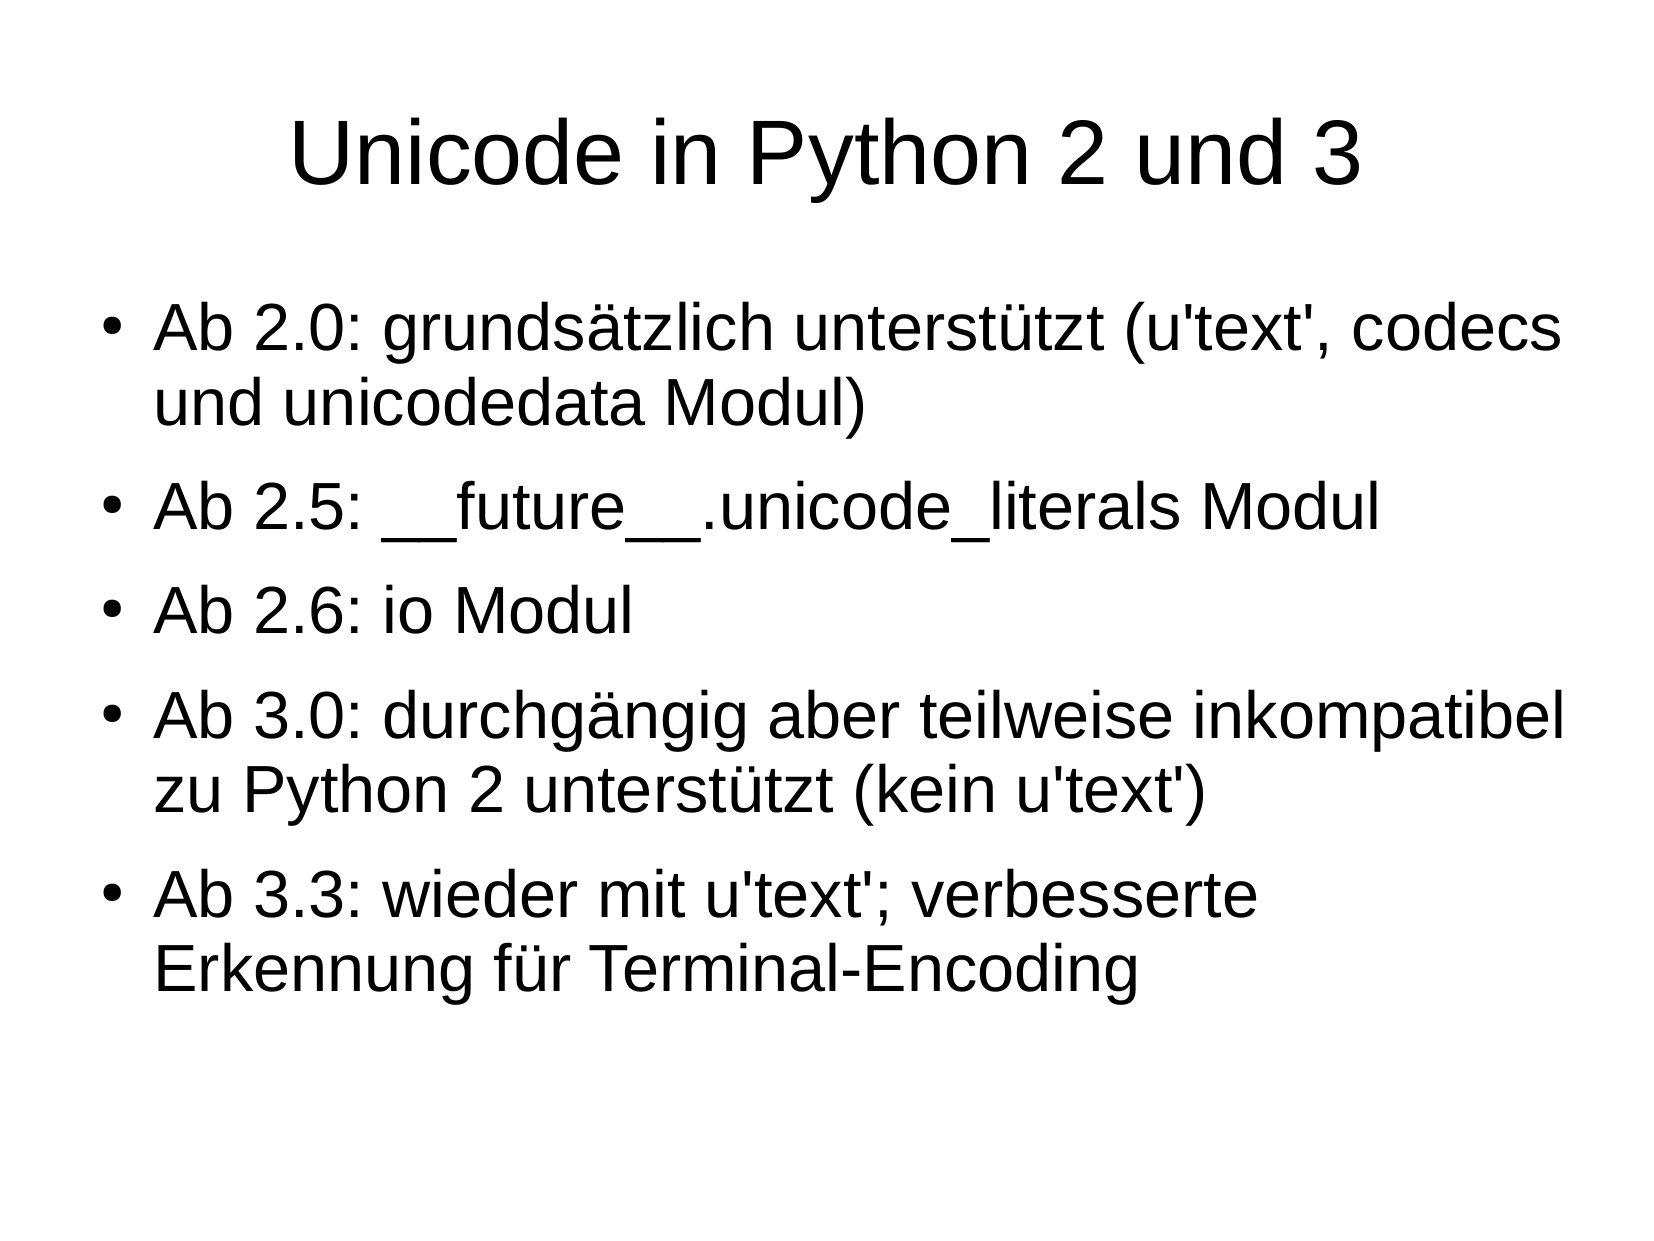

# Unicode in Python 2 und 3
Ab 2.0: grundsätzlich unterstützt (u'text', codecs und unicodedata Modul)
Ab 2.5: __future__.unicode_literals Modul
Ab 2.6: io Modul
Ab 3.0: durchgängig aber teilweise inkompatibel zu Python 2 unterstützt (kein u'text')
Ab 3.3: wieder mit u'text'; verbesserte Erkennung für Terminal-Encoding